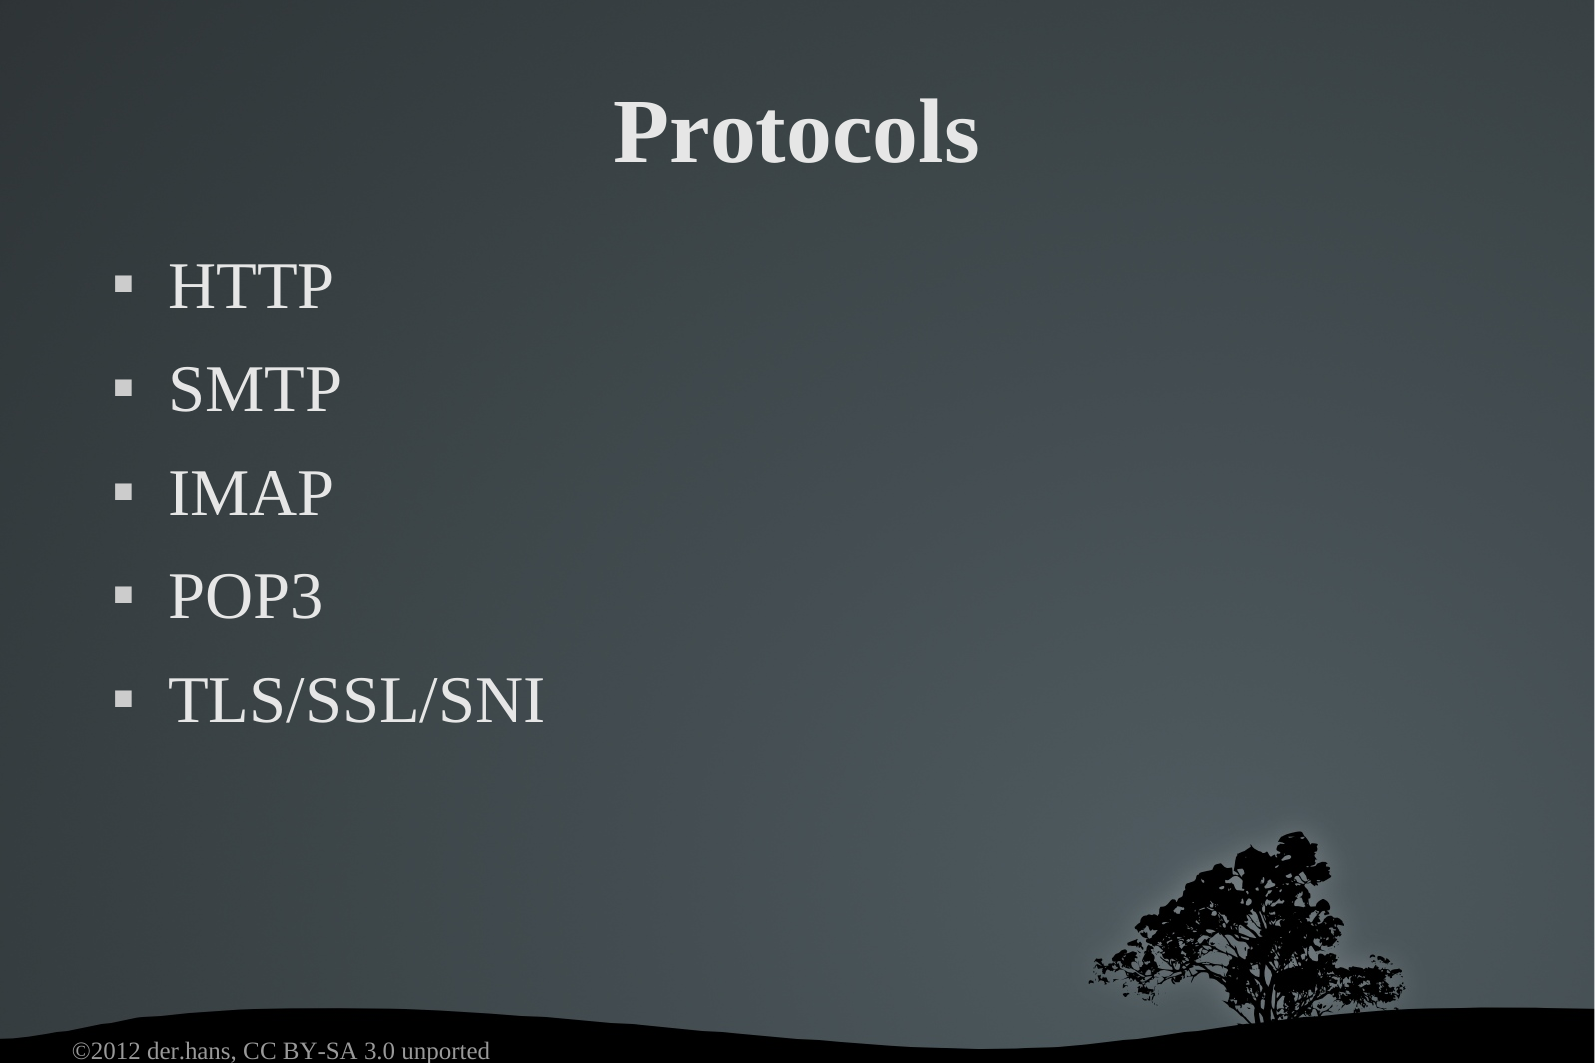

# Protocols
HTTP
SMTP
IMAP
POP3
TLS/SSL/SNI
©2012 der.hans, CC BY-SA 3.0 unported